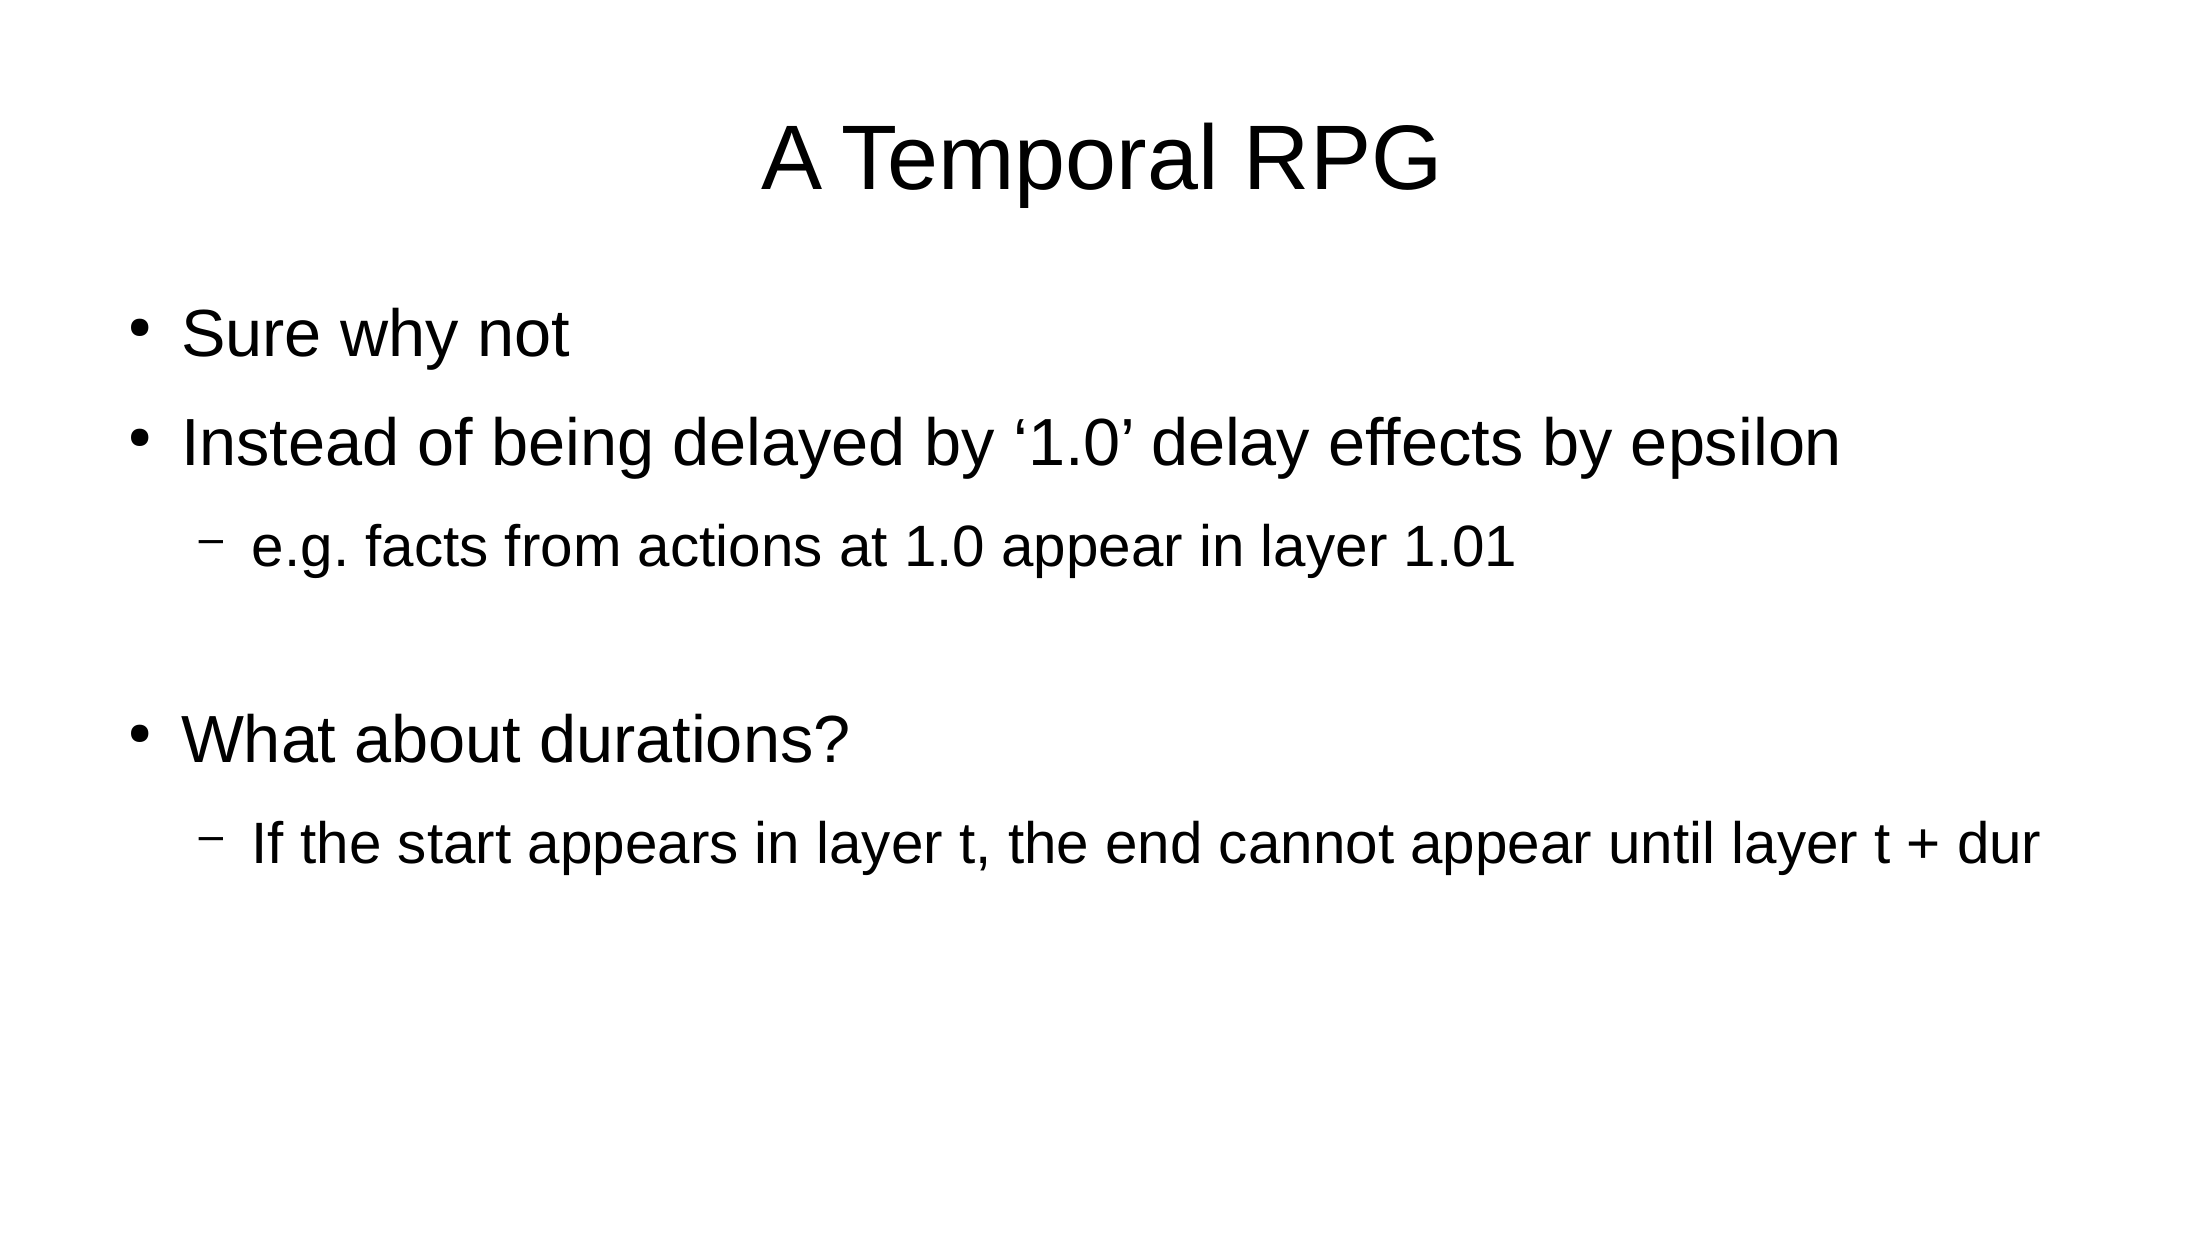

# A Temporal RPG
Sure why not
Instead of being delayed by ‘1.0’ delay effects by epsilon
e.g. facts from actions at 1.0 appear in layer 1.01
What about durations?
If the start appears in layer t, the end cannot appear until layer t + dur